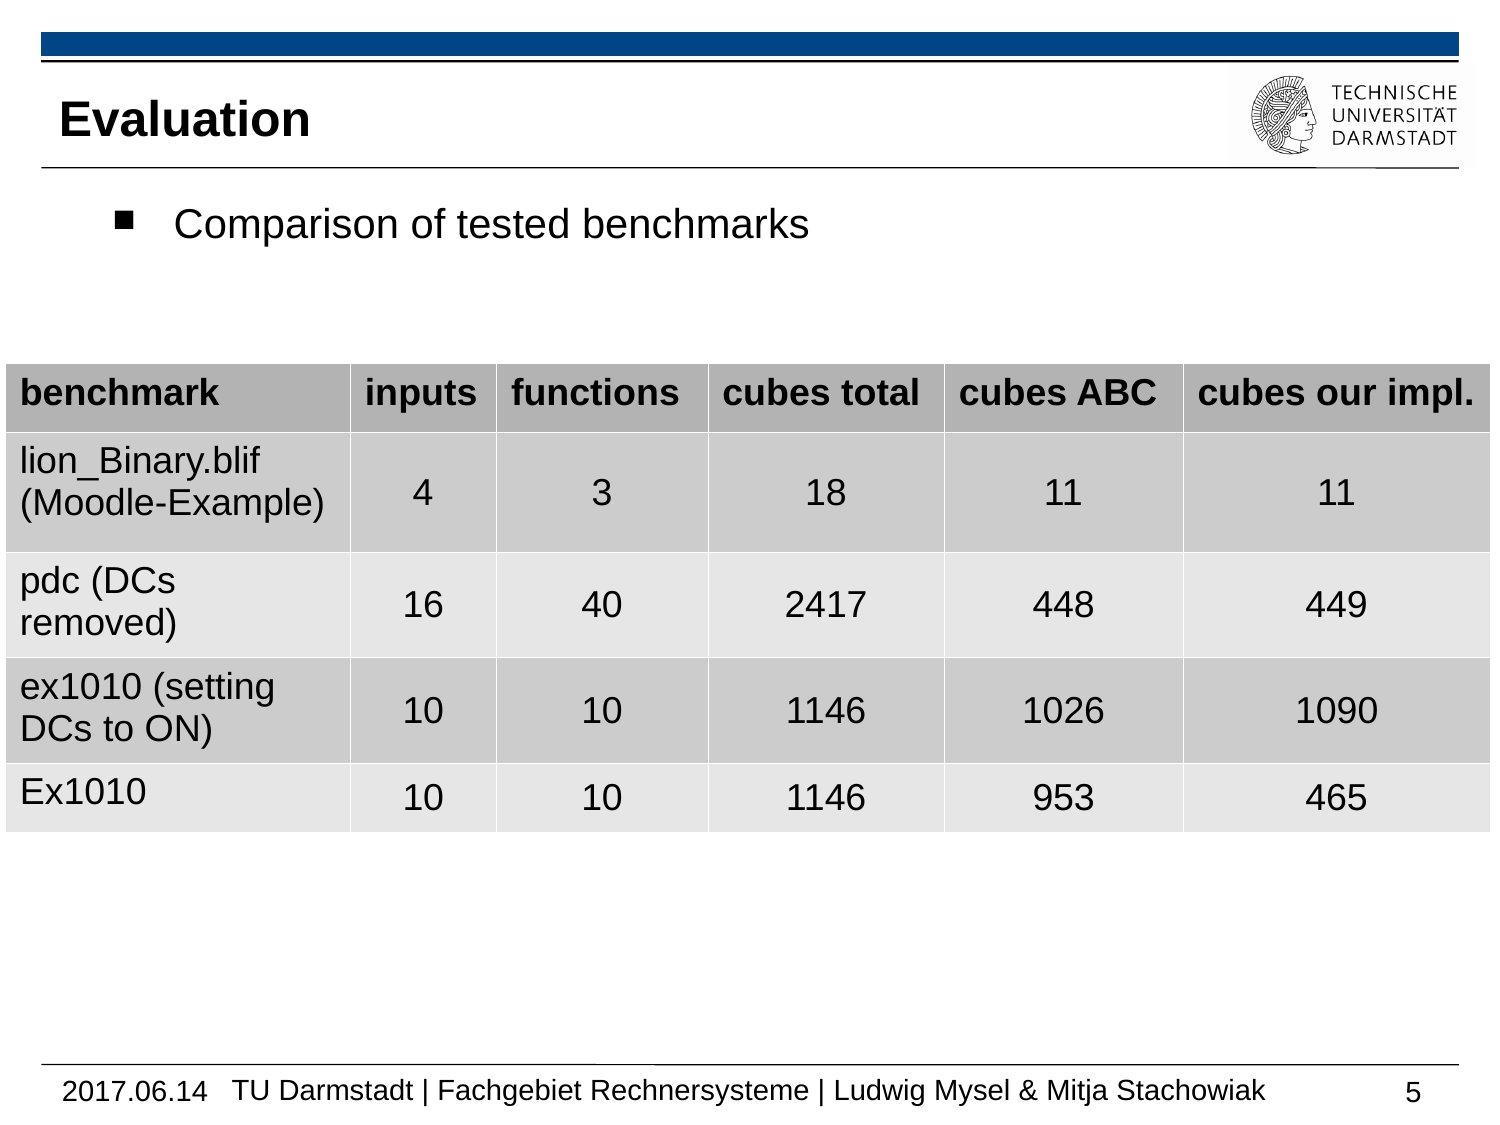

# Evaluation
Comparison of tested benchmarks
| benchmark | inputs | functions | cubes total | cubes ABC | cubes our impl. |
| --- | --- | --- | --- | --- | --- |
| lion\_Binary.blif (Moodle-Example) | 4 | 3 | 18 | 11 | 11 |
| pdc (DCs removed) | 16 | 40 | 2417 | 448 | 449 |
| ex1010 (setting DCs to ON) | 10 | 10 | 1146 | 1026 | 1090 |
| Ex1010 | 10 | 10 | 1146 | 953 | 465 |
TU Darmstadt | Fachgebiet Rechnersysteme | Name